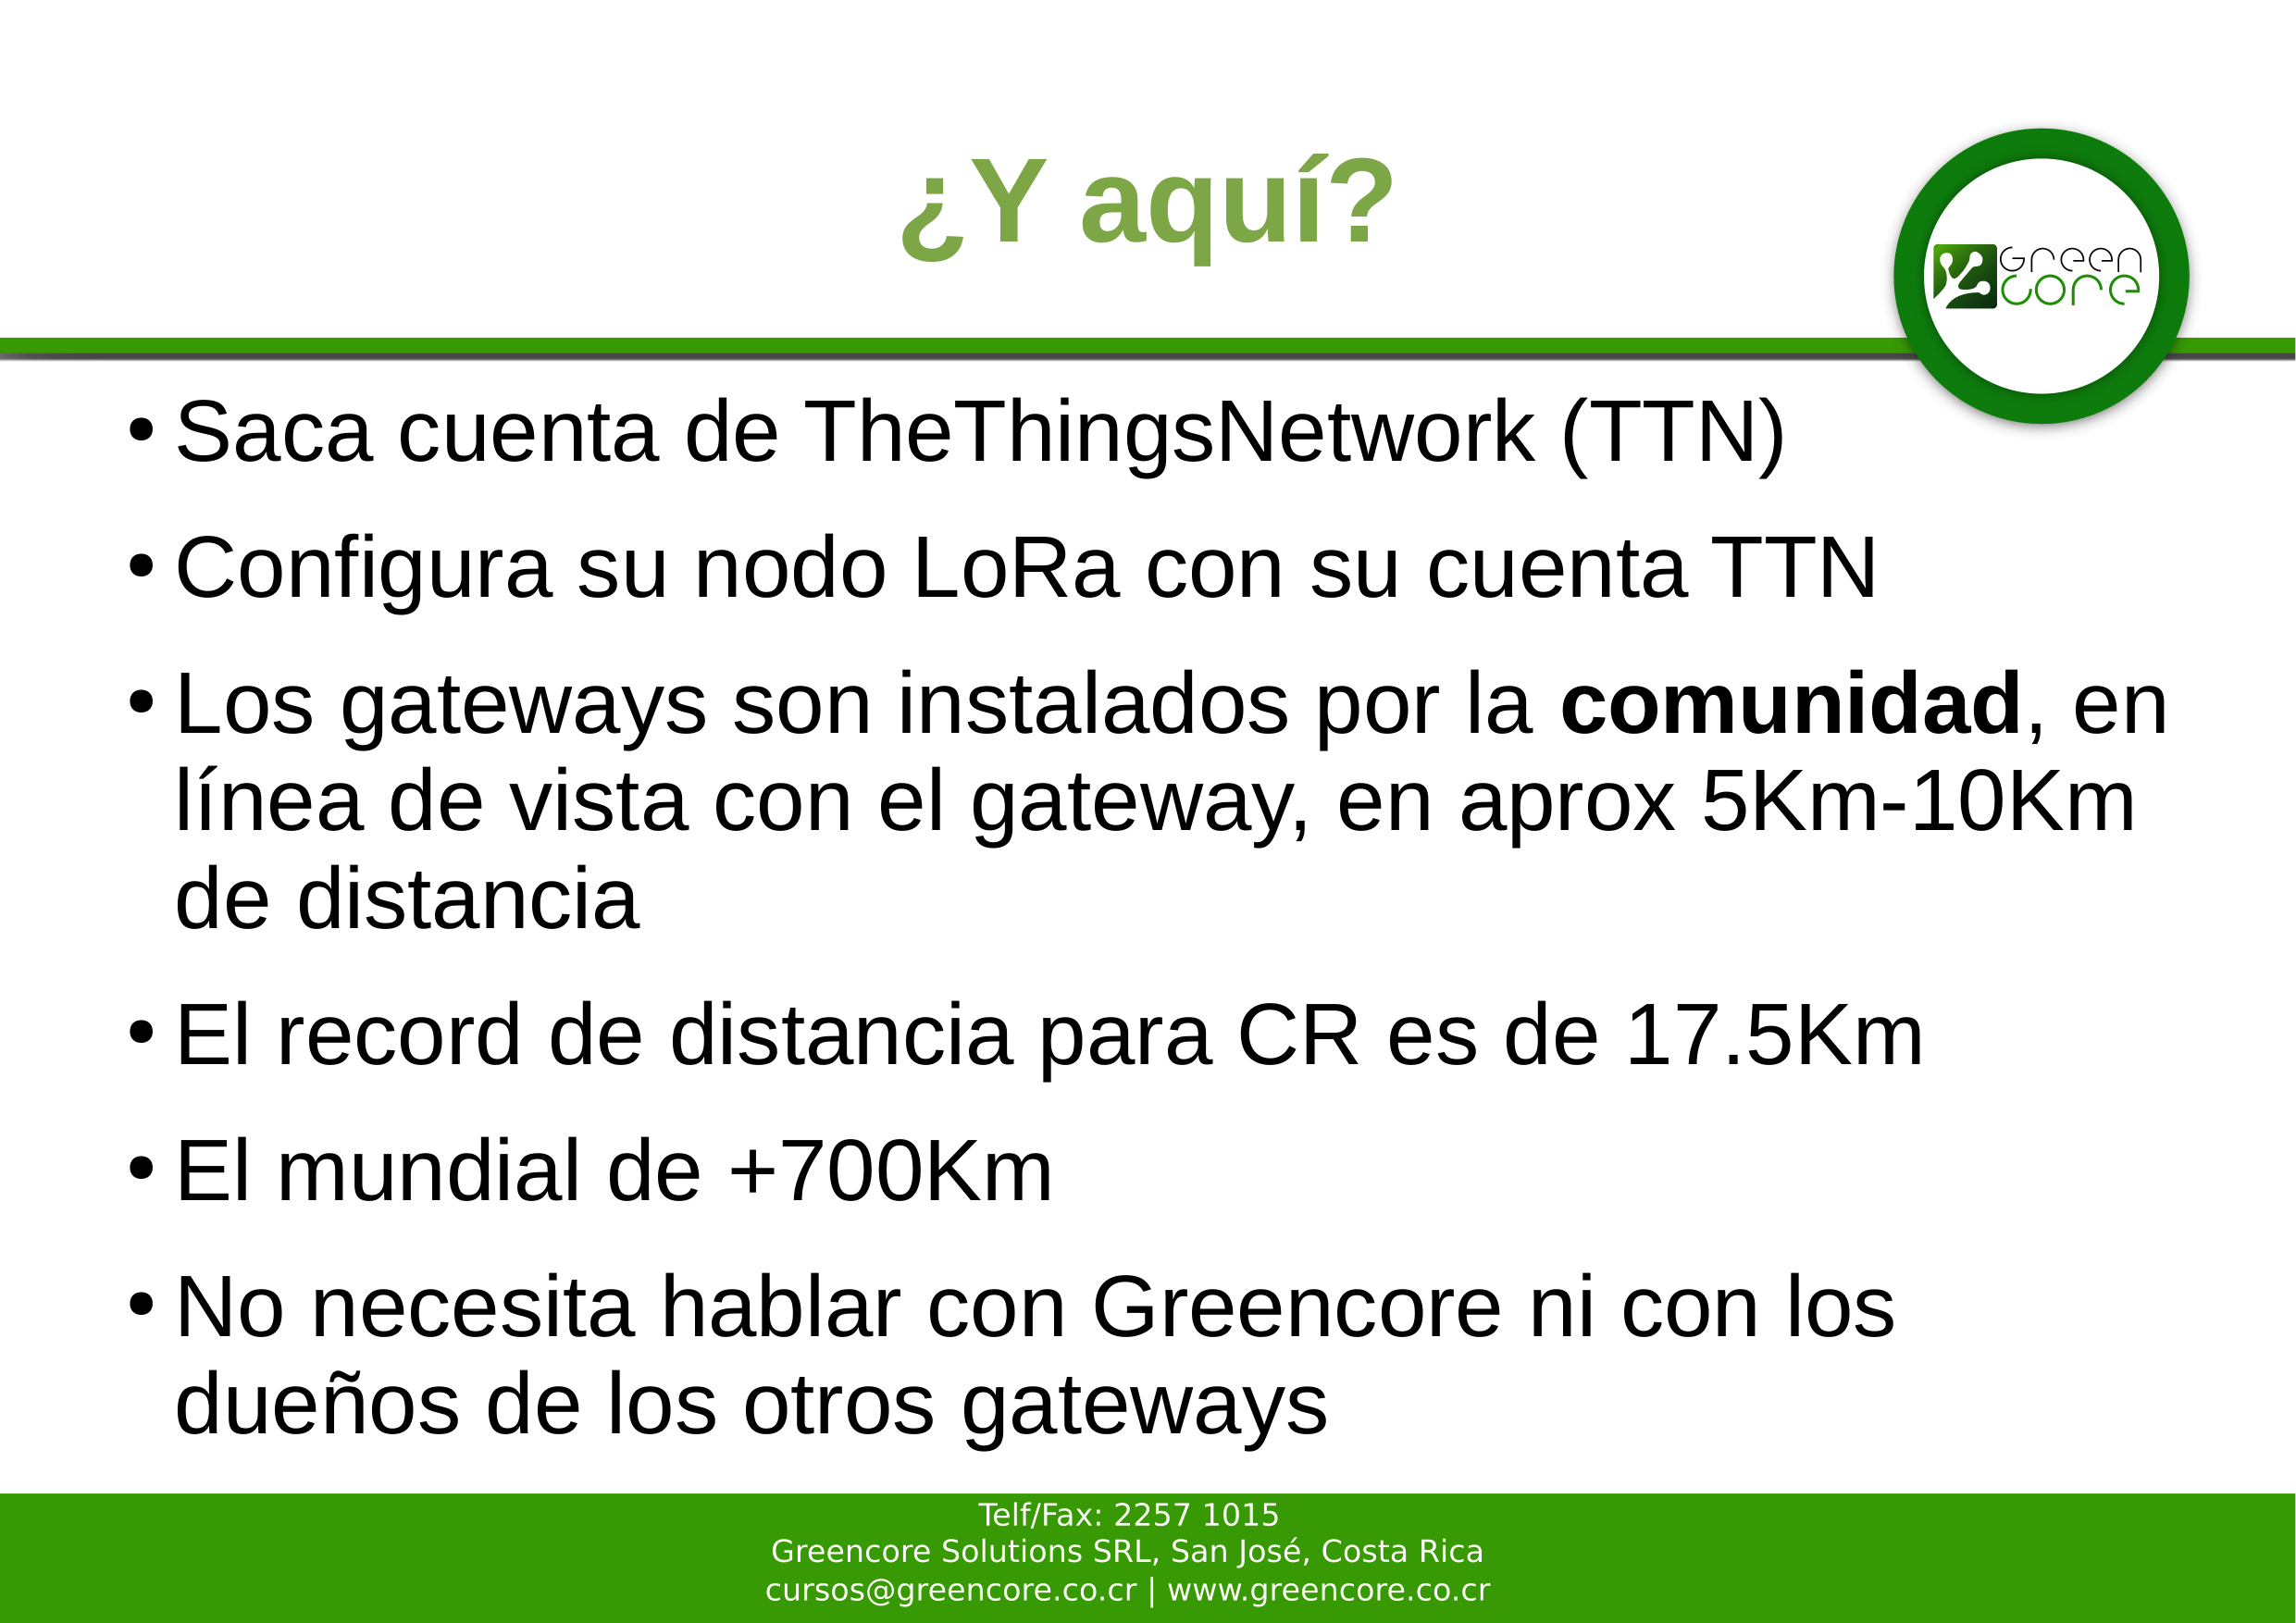

# ¿Y aquí?
Saca cuenta de TheThingsNetwork (TTN)
Configura su nodo LoRa con su cuenta TTN
Los gateways son instalados por la comunidad, en línea de vista con el gateway, en aprox 5Km-10Km de distancia
El record de distancia para CR es de 17.5Km
El mundial de +700Km
No necesita hablar con Greencore ni con los dueños de los otros gateways